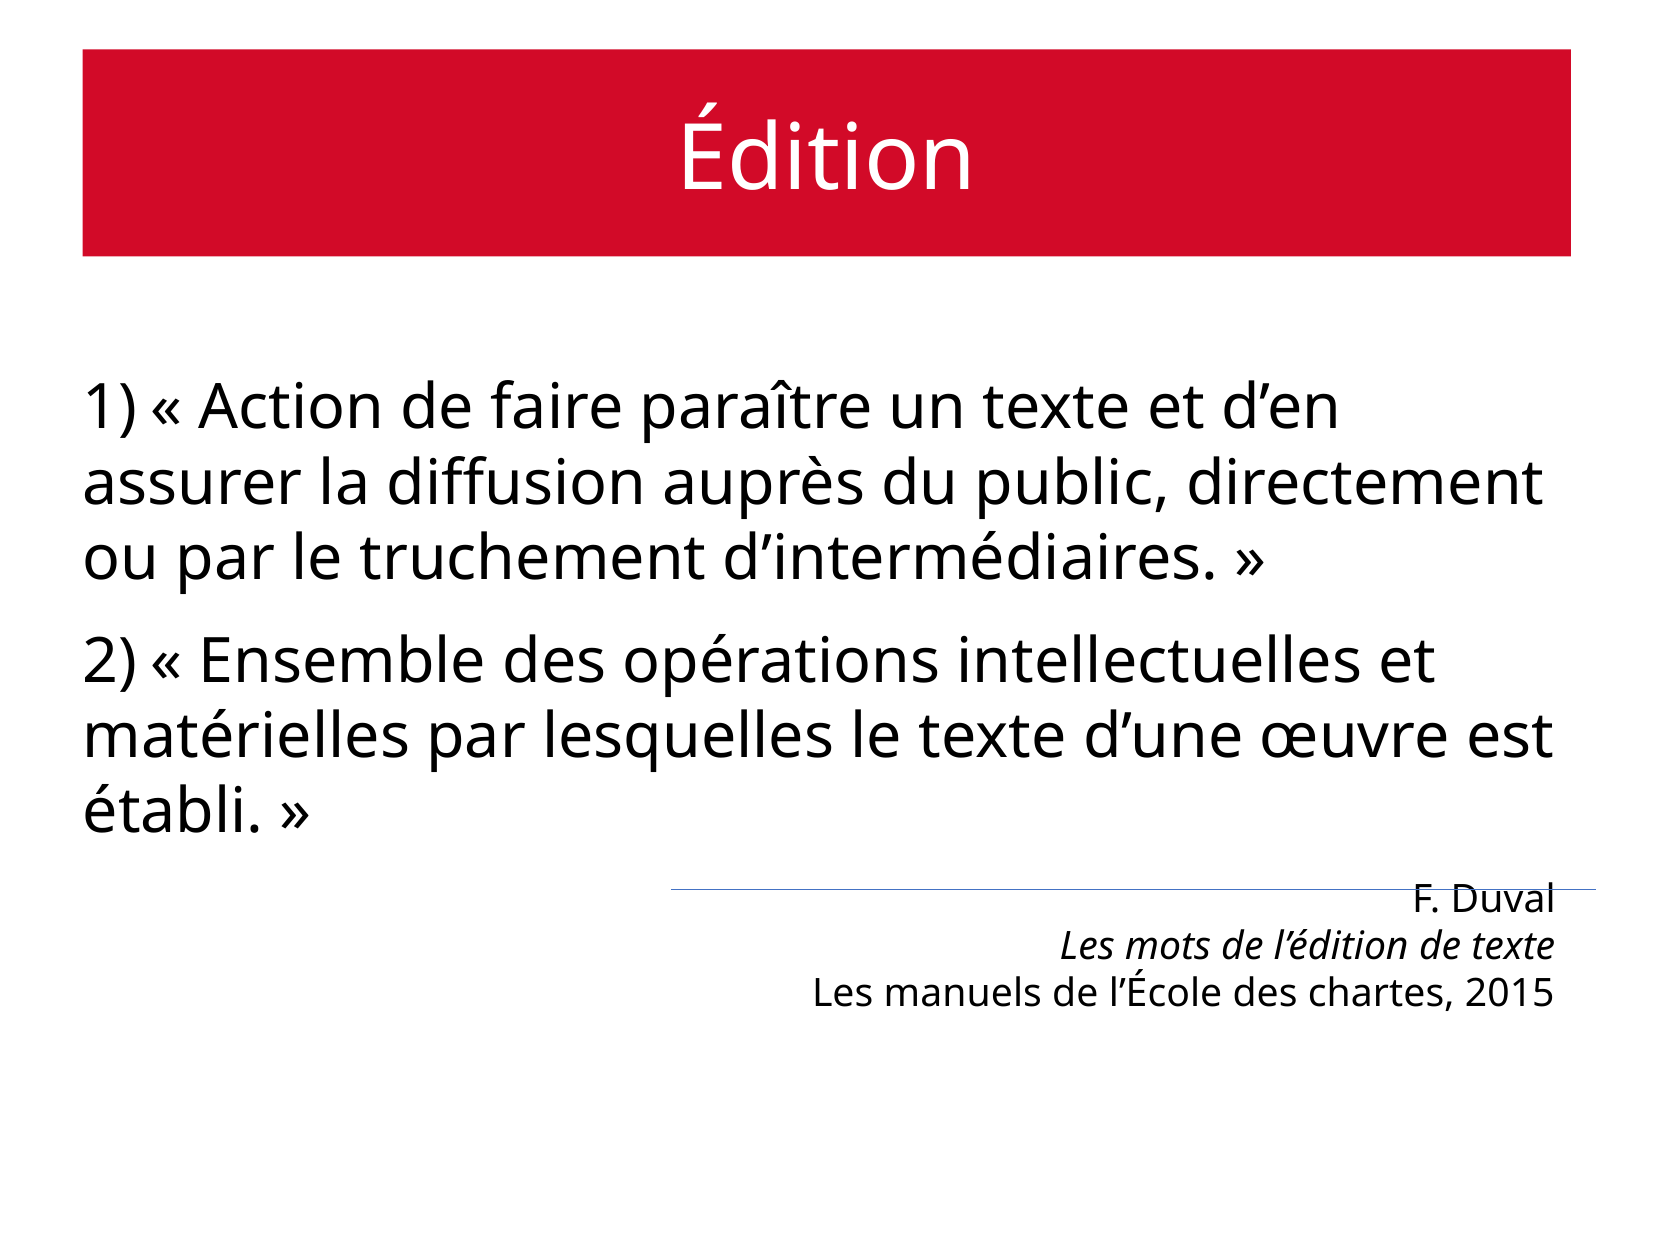

# Édition
 « Action de faire paraître un texte et d’en assurer la diffusion auprès du public, directement ou par le truchement d’intermédiaires. »
 « Ensemble des opérations intellectuelles et matérielles par lesquelles le texte d’une œuvre est établi. »
F. Duval
Les mots de l’édition de texte
Les manuels de l’École des chartes, 2015